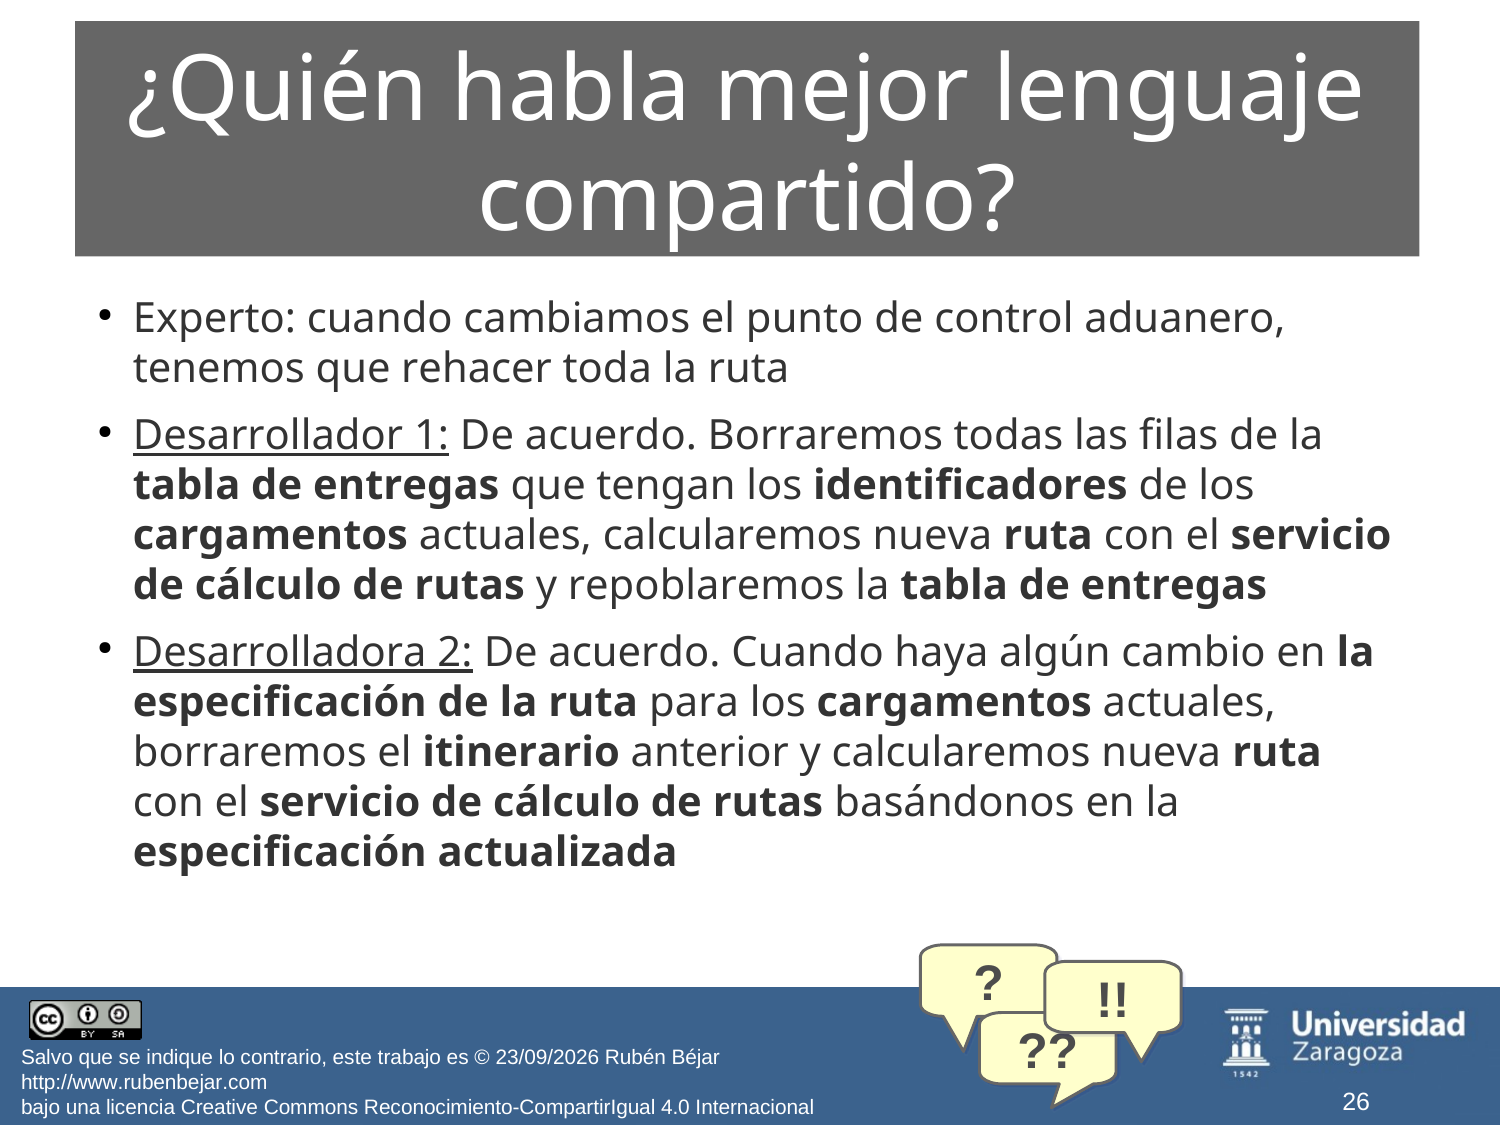

¿Quién habla mejor lenguaje compartido?
# Experto: cuando cambiamos el punto de control aduanero, tenemos que rehacer toda la ruta
Desarrollador 1: De acuerdo. Borraremos todas las filas de la tabla de entregas que tengan los identificadores de los cargamentos actuales, calcularemos nueva ruta con el servicio de cálculo de rutas y repoblaremos la tabla de entregas
Desarrolladora 2: De acuerdo. Cuando haya algún cambio en la especificación de la ruta para los cargamentos actuales, borraremos el itinerario anterior y calcularemos nueva ruta con el servicio de cálculo de rutas basándonos en la especificación actualizada
?
!!
??